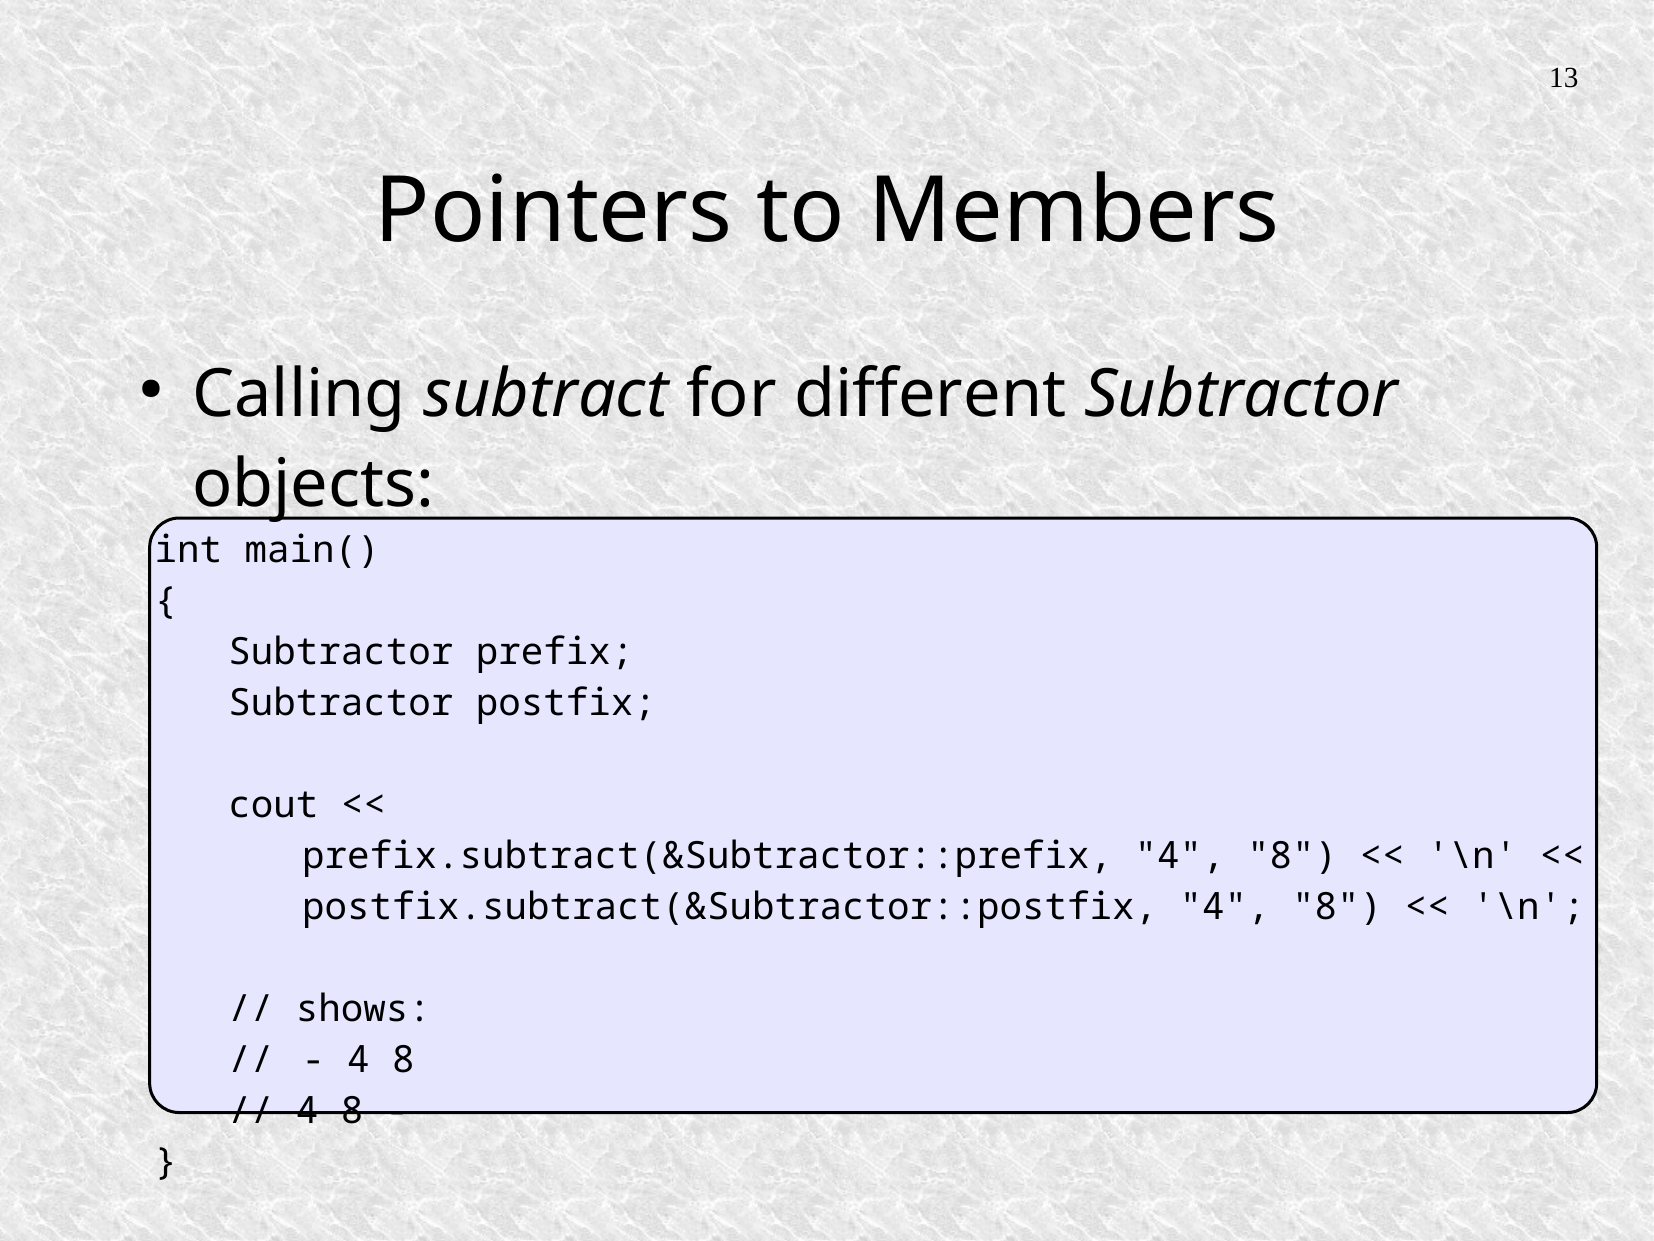

13
# Pointers to Members
Calling subtract for different Subtractor objects:
int main()
{
	Subtractor prefix;
	Subtractor postfix;
	cout <<
		prefix.subtract(&Subtractor::prefix, "4", "8") << '\n' <<
		postfix.subtract(&Subtractor::postfix, "4", "8") << '\n';
	// shows:
	//	- 4 8
	// 4 8 -
}